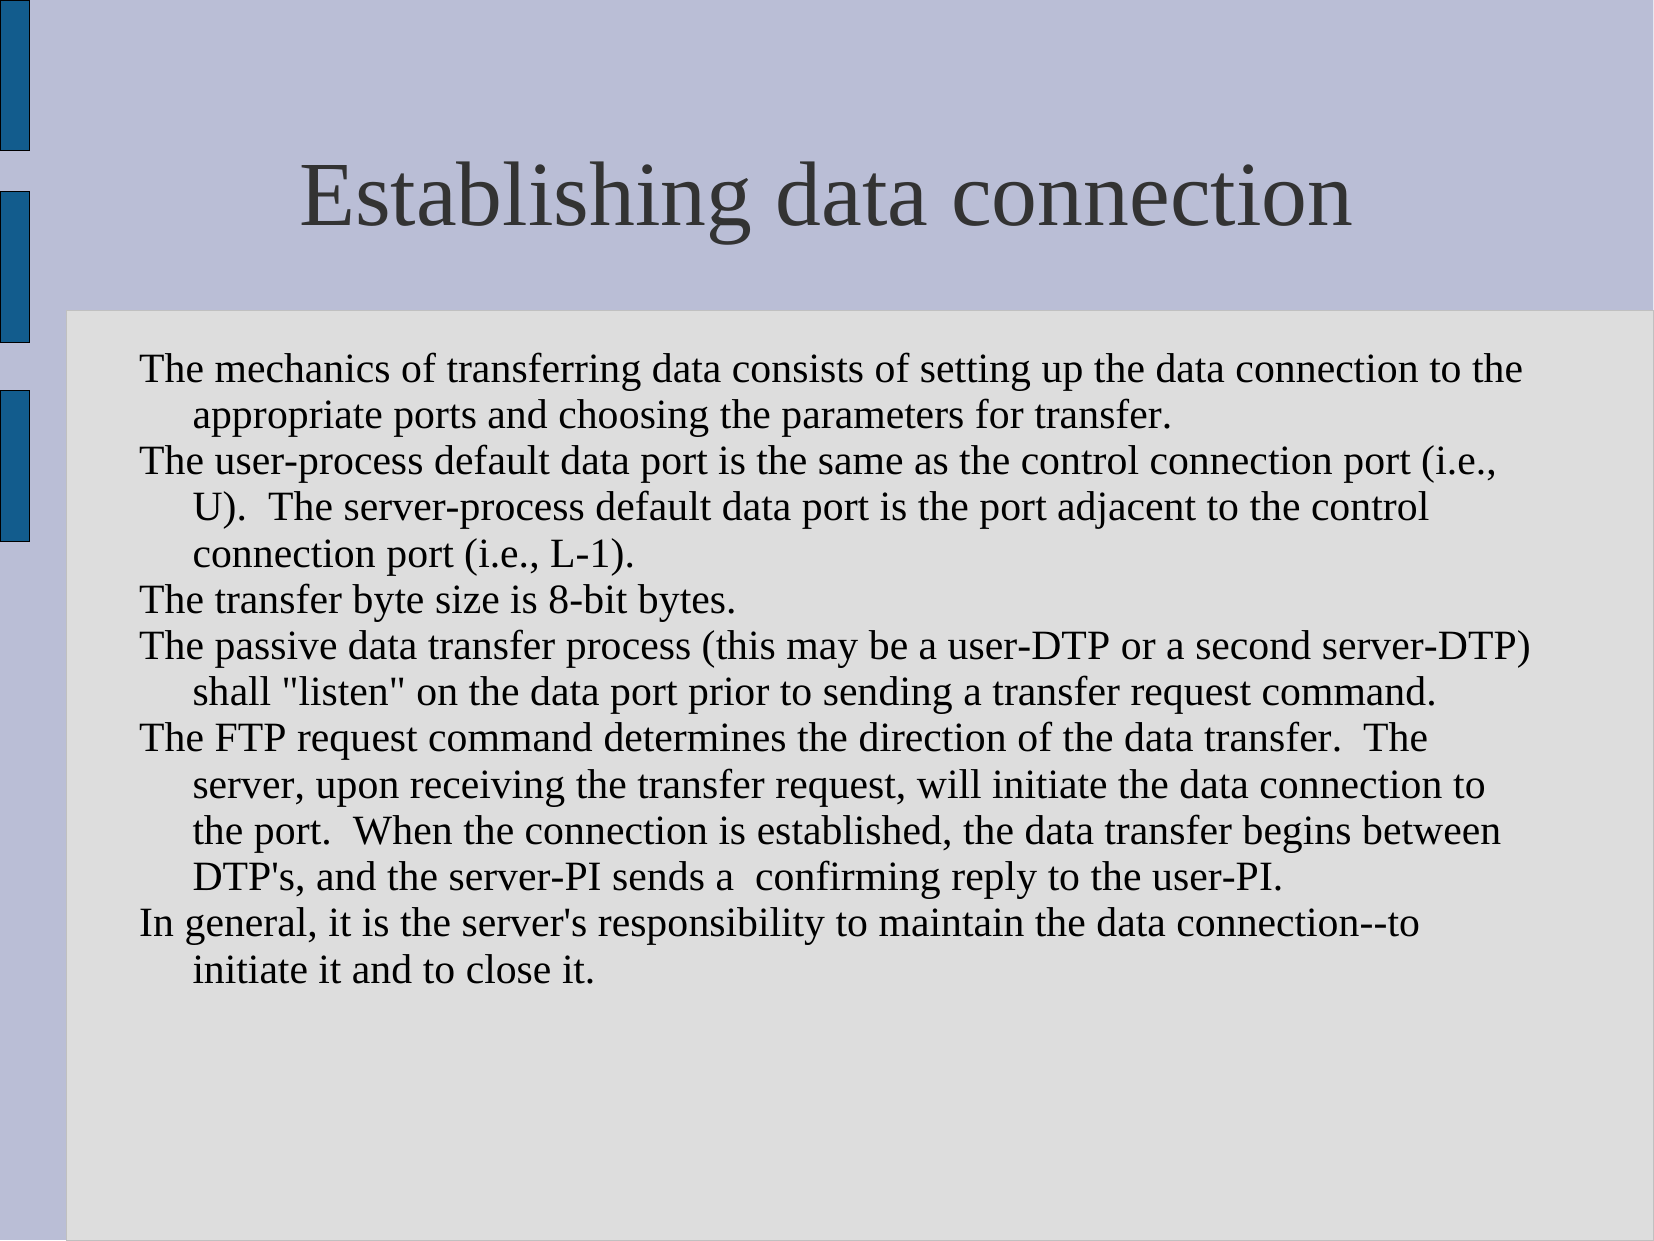

# Establishing data connection
The mechanics of transferring data consists of setting up the data connection to the appropriate ports and choosing the parameters for transfer.
The user-process default data port is the same as the control connection port (i.e., U). The server-process default data port is the port adjacent to the control connection port (i.e., L-1).
The transfer byte size is 8-bit bytes.
The passive data transfer process (this may be a user-DTP or a second server-DTP) shall "listen" on the data port prior to sending a transfer request command.
The FTP request command determines the direction of the data transfer. The server, upon receiving the transfer request, will initiate the data connection to the port. When the connection is established, the data transfer begins between DTP's, and the server-PI sends a confirming reply to the user-PI.
In general, it is the server's responsibility to maintain the data connection--to initiate it and to close it.